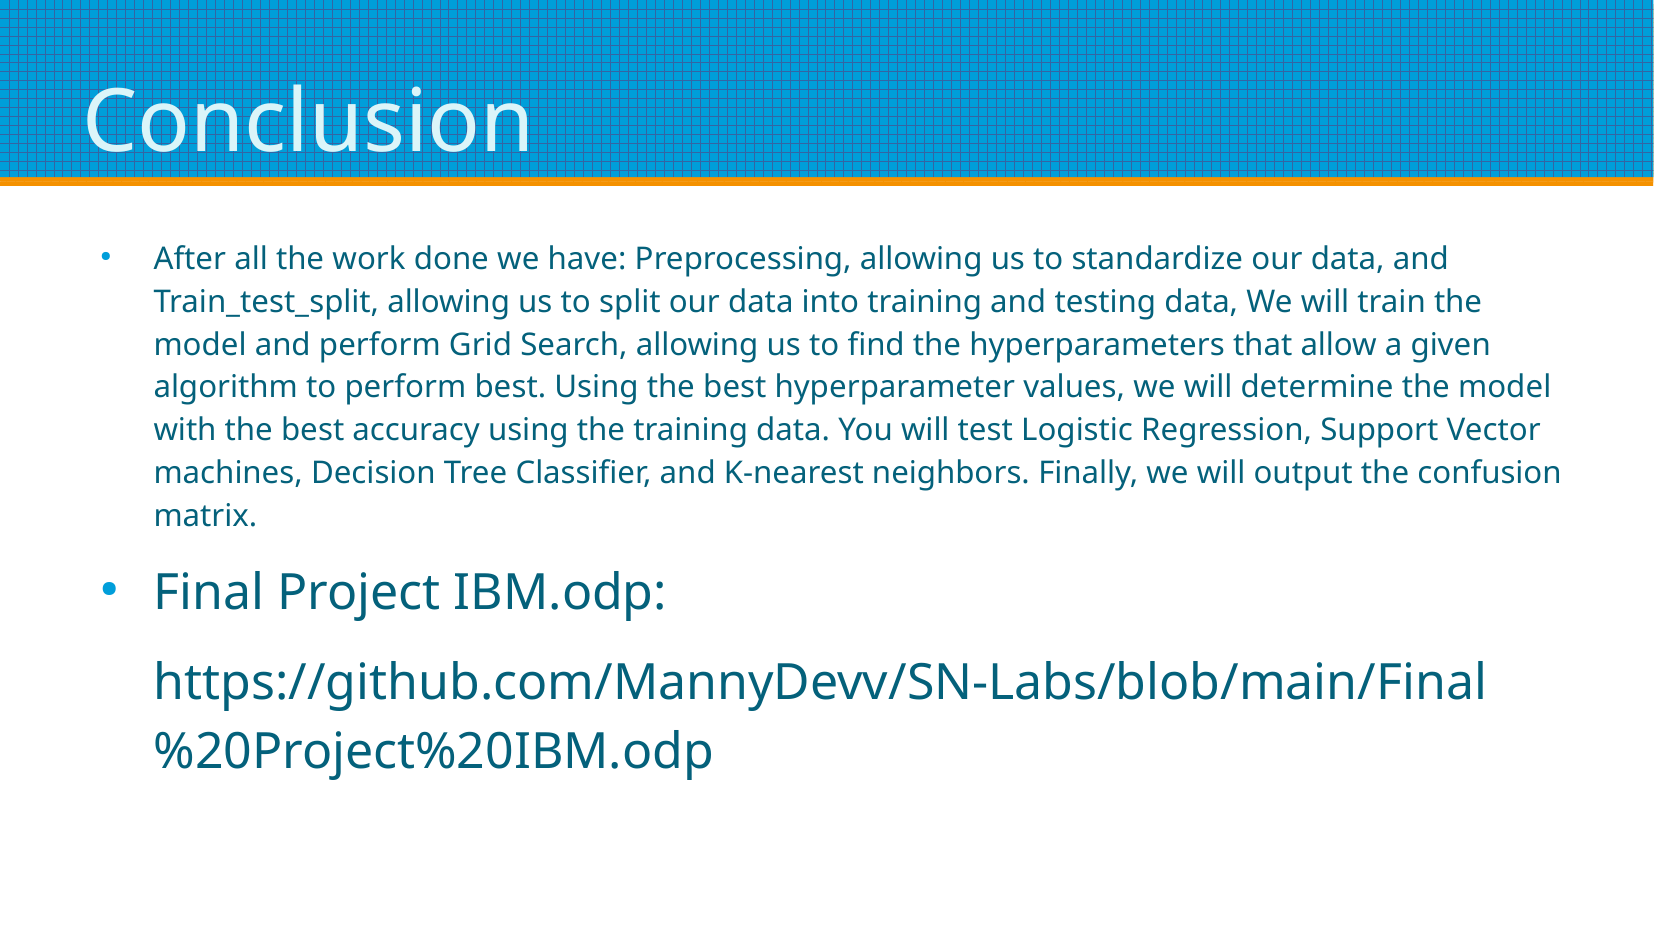

# Conclusion
After all the work done we have: Preprocessing, allowing us to standardize our data, and Train_test_split, allowing us to split our data into training and testing data, We will train the model and perform Grid Search, allowing us to find the hyperparameters that allow a given algorithm to perform best. Using the best hyperparameter values, we will determine the model with the best accuracy using the training data. You will test Logistic Regression, Support Vector machines, Decision Tree Classifier, and K-nearest neighbors. Finally, we will output the confusion matrix.
Final Project IBM.odp:
https://github.com/MannyDevv/SN-Labs/blob/main/Final%20Project%20IBM.odp